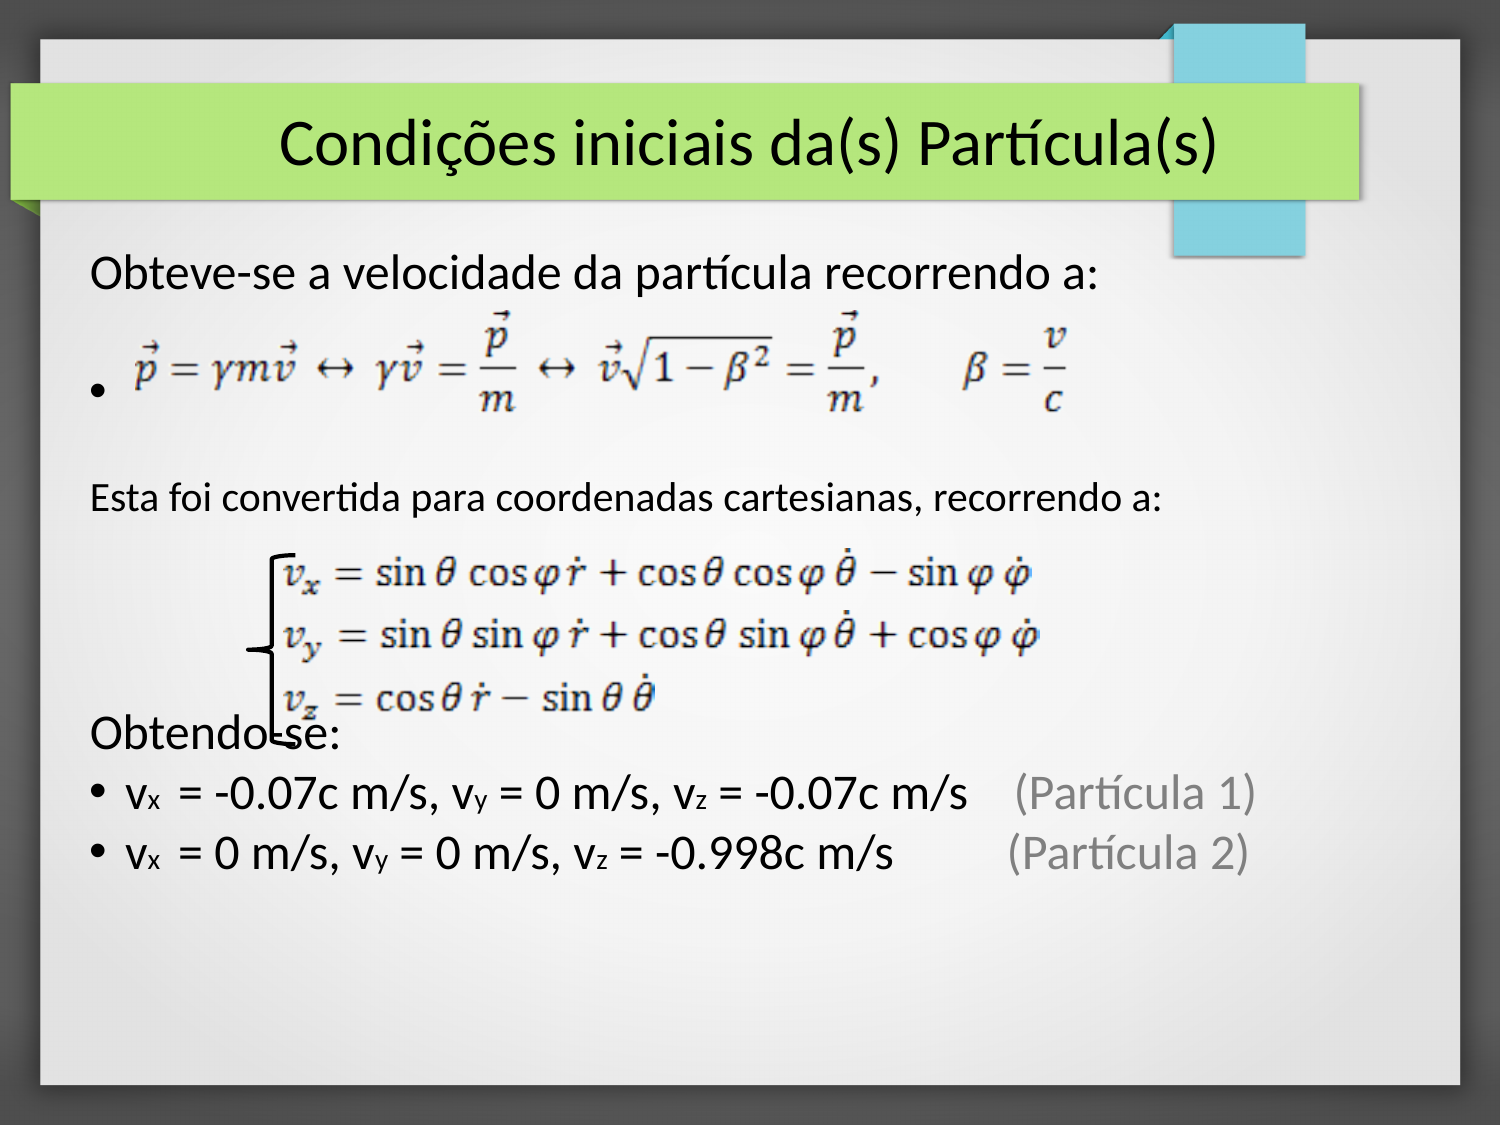

Condições iniciais da(s) Partícula(s)
Obteve-se a velocidade da partícula recorrendo a:
Esta foi convertida para coordenadas cartesianas, recorrendo a:
Obtendo-se:
vx = -0.07c m/s, vy = 0 m/s, vz = -0.07c m/s (Partícula 1)
vx = 0 m/s, vy = 0 m/s, vz = -0.998c m/s (Partícula 2)